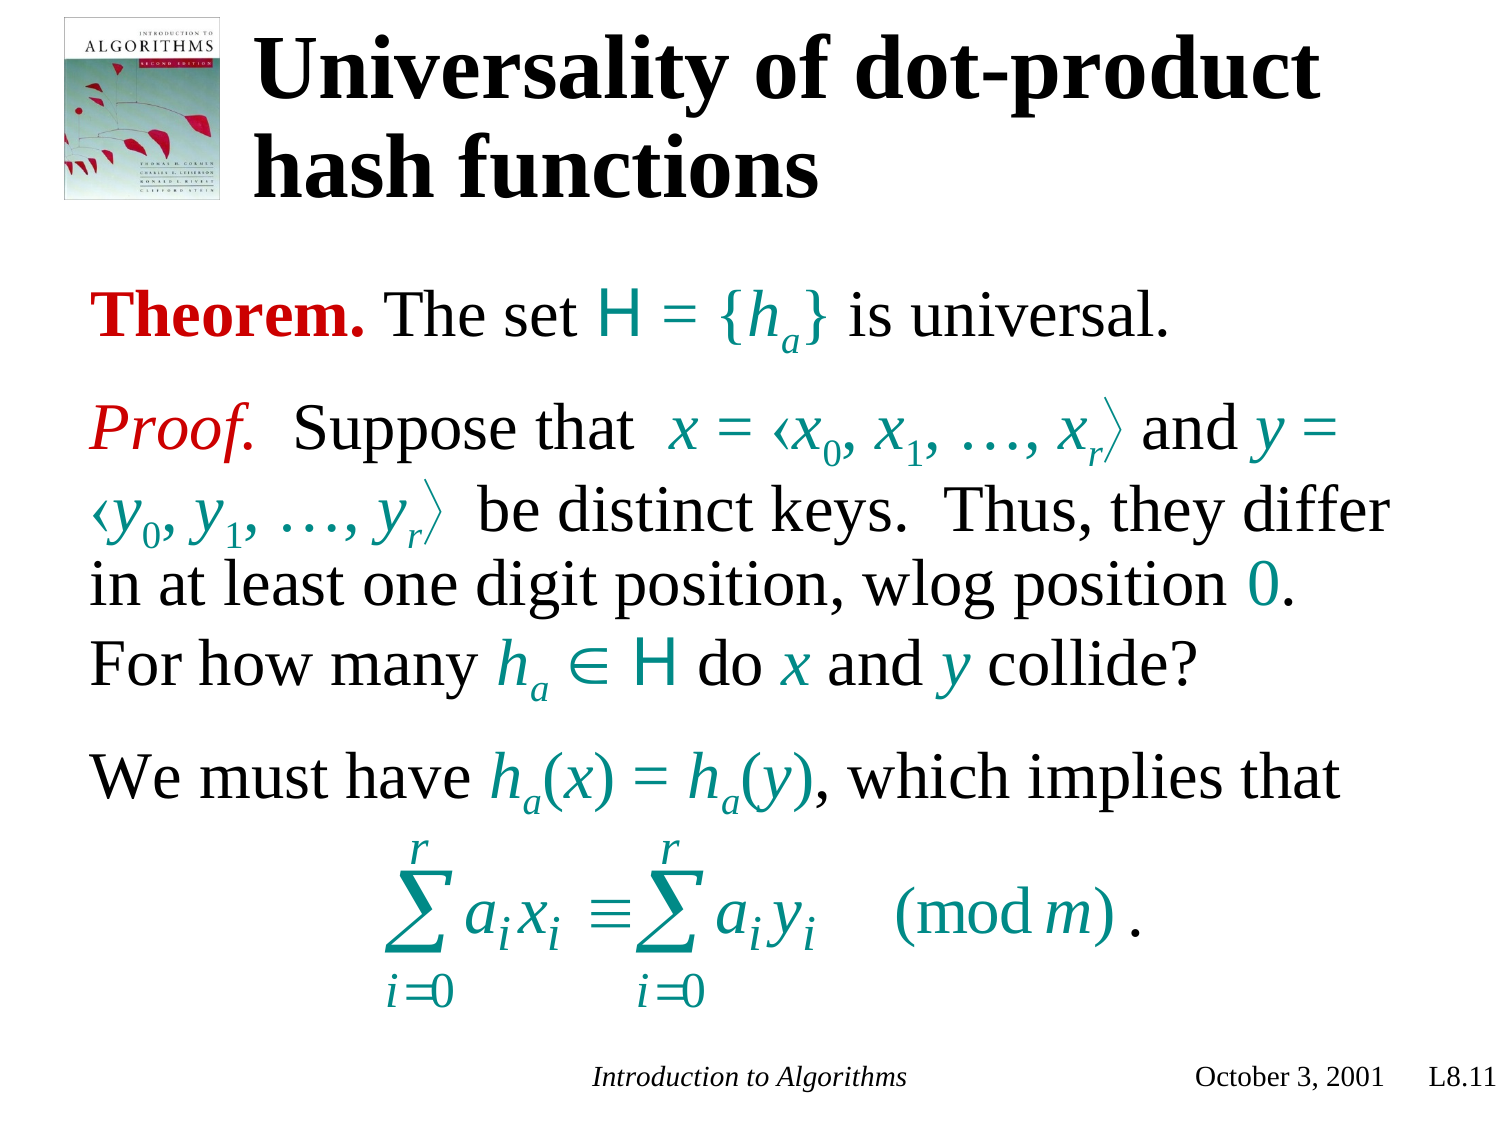

Universality of dot-product hash functions
Theorem. The set H = {ha} is universal.
Proof. Suppose that x = x0, x1, …, xr and y = y0, y1, …, yrbe distinct keys. Thus, they differ in at least one digit position, wlog position 0. For how many ha  H do x and y collide?
We must have ha(x) = ha(y), which implies that
.
Introduction to Algorithms
October 3, 2001 L8.